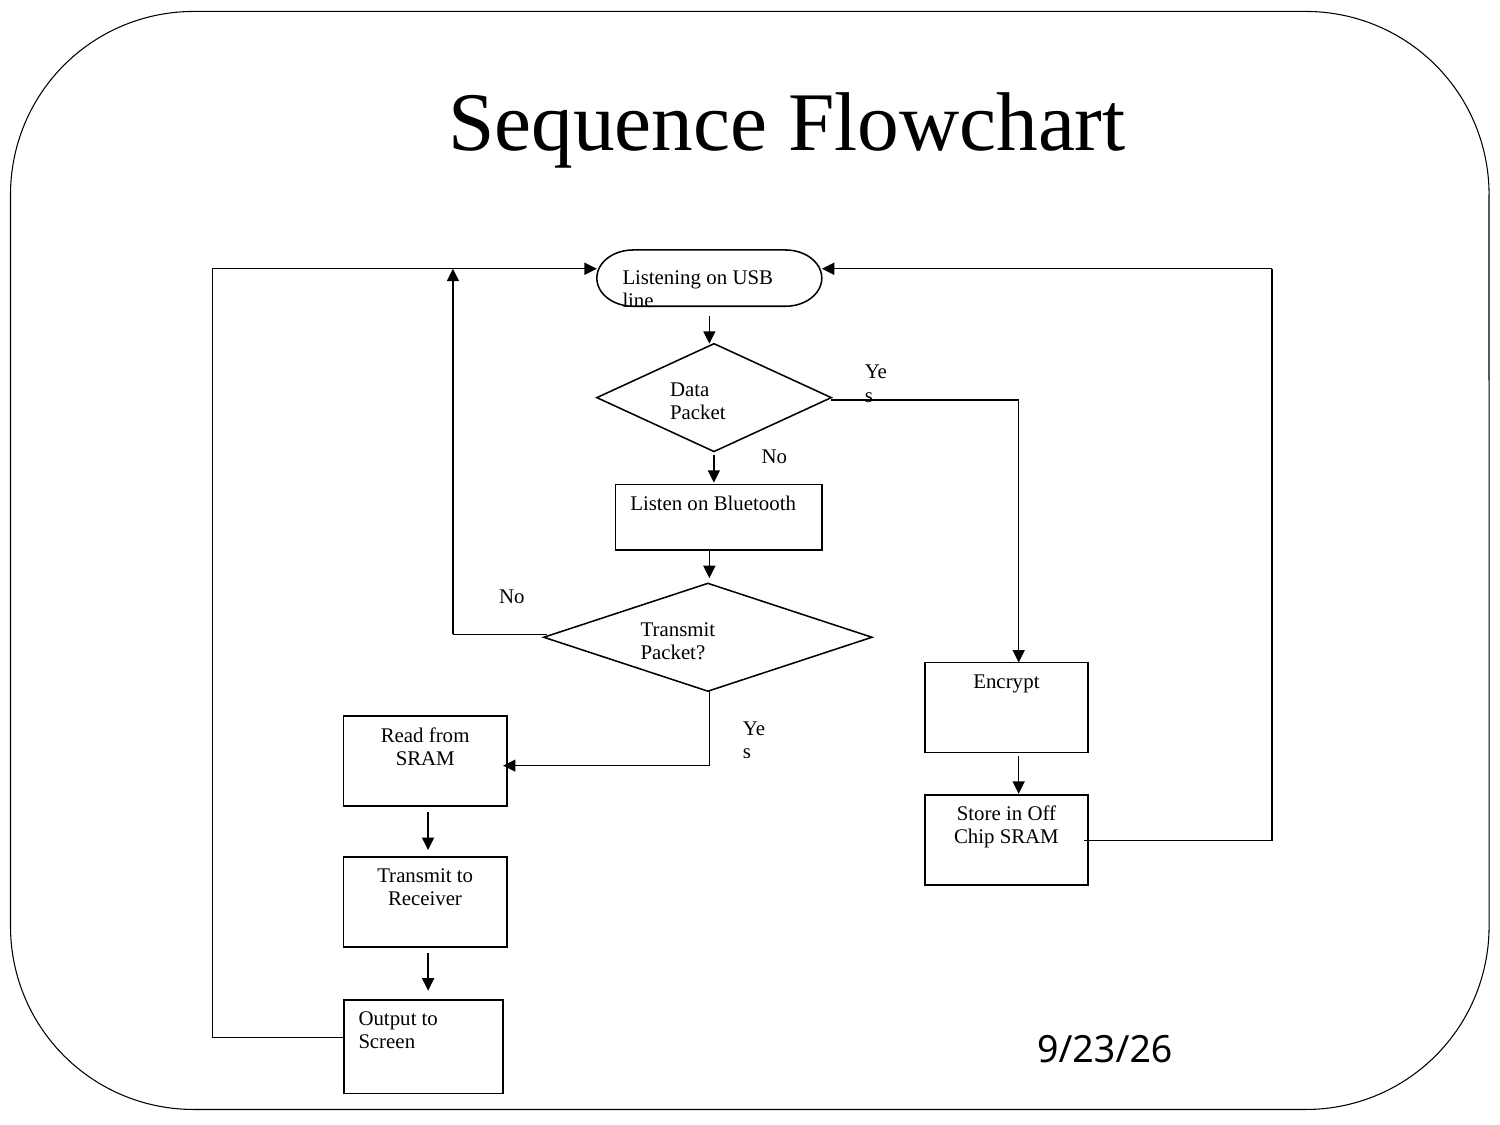

# Sequence Flowchart
Listening on USB line
Data Packet
Yes
No
Listen on Bluetooth
No
Transmit Packet?
Encrypt
Yes
Read from SRAM
Store in Off Chip SRAM
Transmit to Receiver
Output to Screen